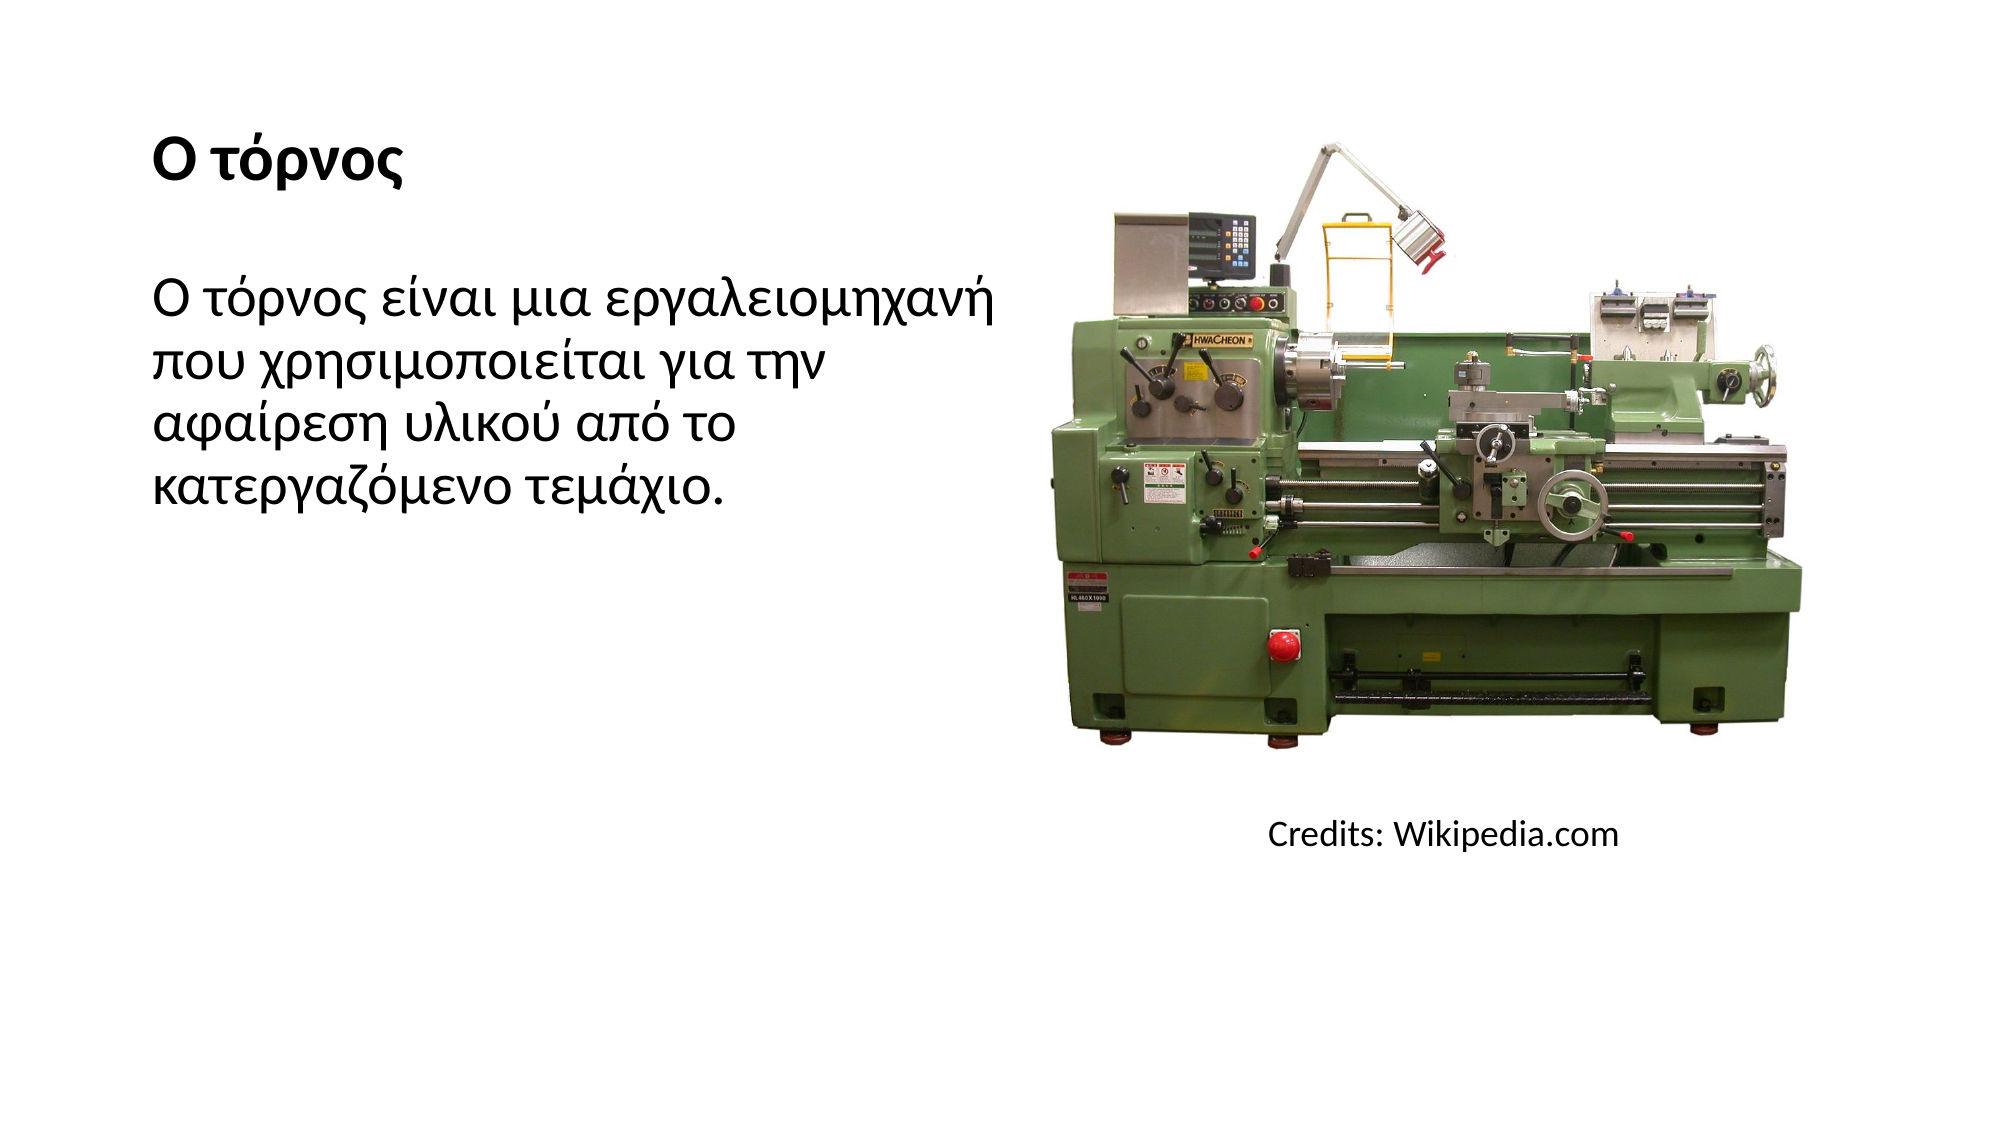

# Ο τόρνος
Ο τόρνος είναι μια εργαλειομηχανή που χρησιμοποιείται για την αφαίρεση υλικού από το κατεργαζόμενο τεμάχιο.
Credits: Wikipedia.com